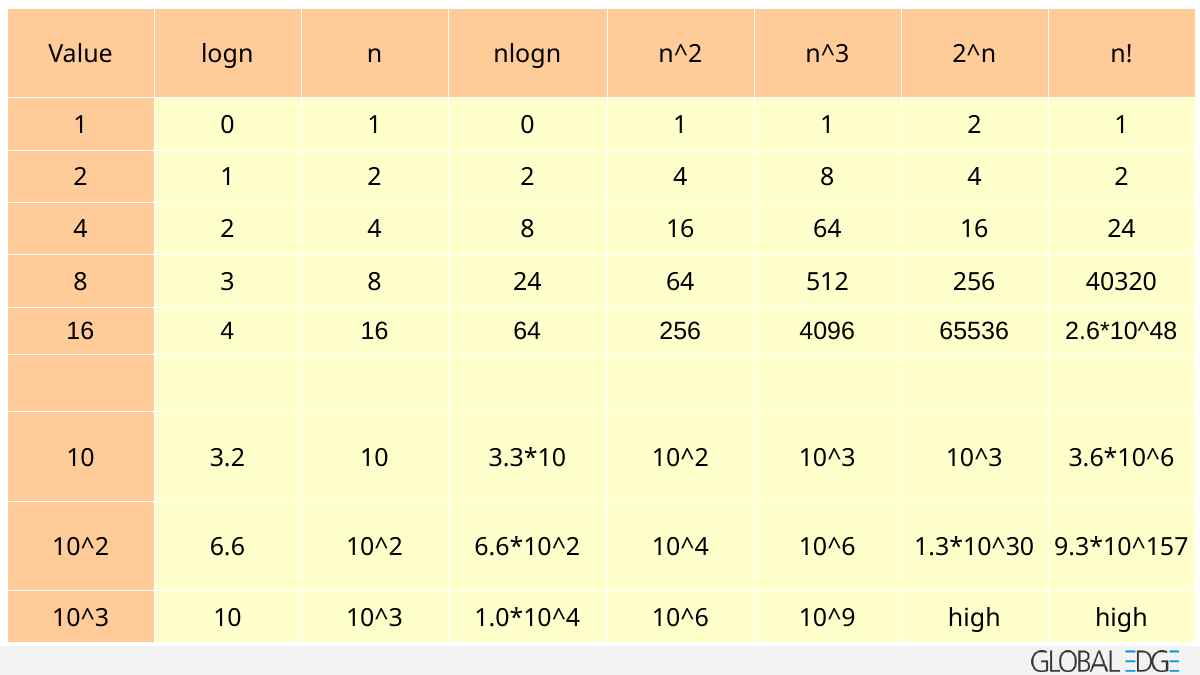

| Value | logn | n | nlogn | n^2 | n^3 | 2^n | n! |
| --- | --- | --- | --- | --- | --- | --- | --- |
| 1 | 0 | 1 | 0 | 1 | 1 | 2 | 1 |
| 2 | 1 | 2 | 2 | 4 | 8 | 4 | 2 |
| 4 | 2 | 4 | 8 | 16 | 64 | 16 | 24 |
| 8 | 3 | 8 | 24 | 64 | 512 | 256 | 40320 |
| 16 | 4 | 16 | 64 | 256 | 4096 | 65536 | 2.6\*10^48 |
| | | | | | | | |
| 10 | 3.2 | 10 | 3.3\*10 | 10^2 | 10^3 | 10^3 | 3.6\*10^6 |
| 10^2 | 6.6 | 10^2 | 6.6\*10^2 | 10^4 | 10^6 | 1.3\*10^30 | 9.3\*10^157 |
| 10^3 | 10 | 10^3 | 1.0\*10^4 | 10^6 | 10^9 | high | high |